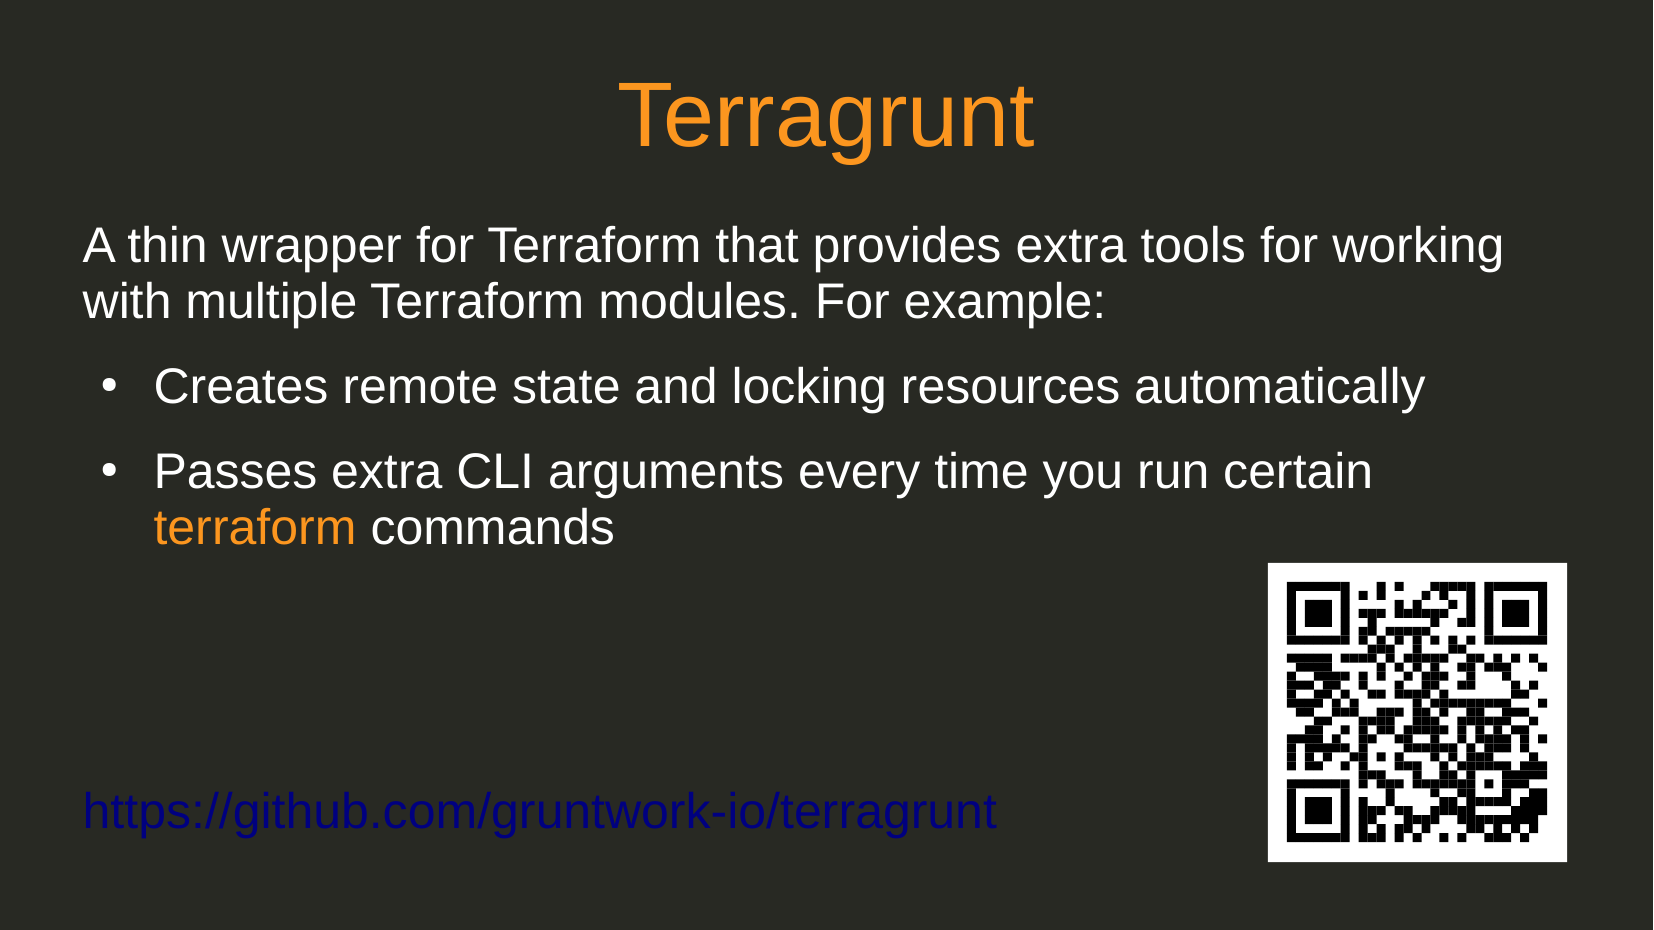

# Terragrunt
A thin wrapper for Terraform that provides extra tools for working with multiple Terraform modules. For example:
Creates remote state and locking resources automatically
Passes extra CLI arguments every time you run certain terraform commands
https://github.com/gruntwork-io/terragrunt